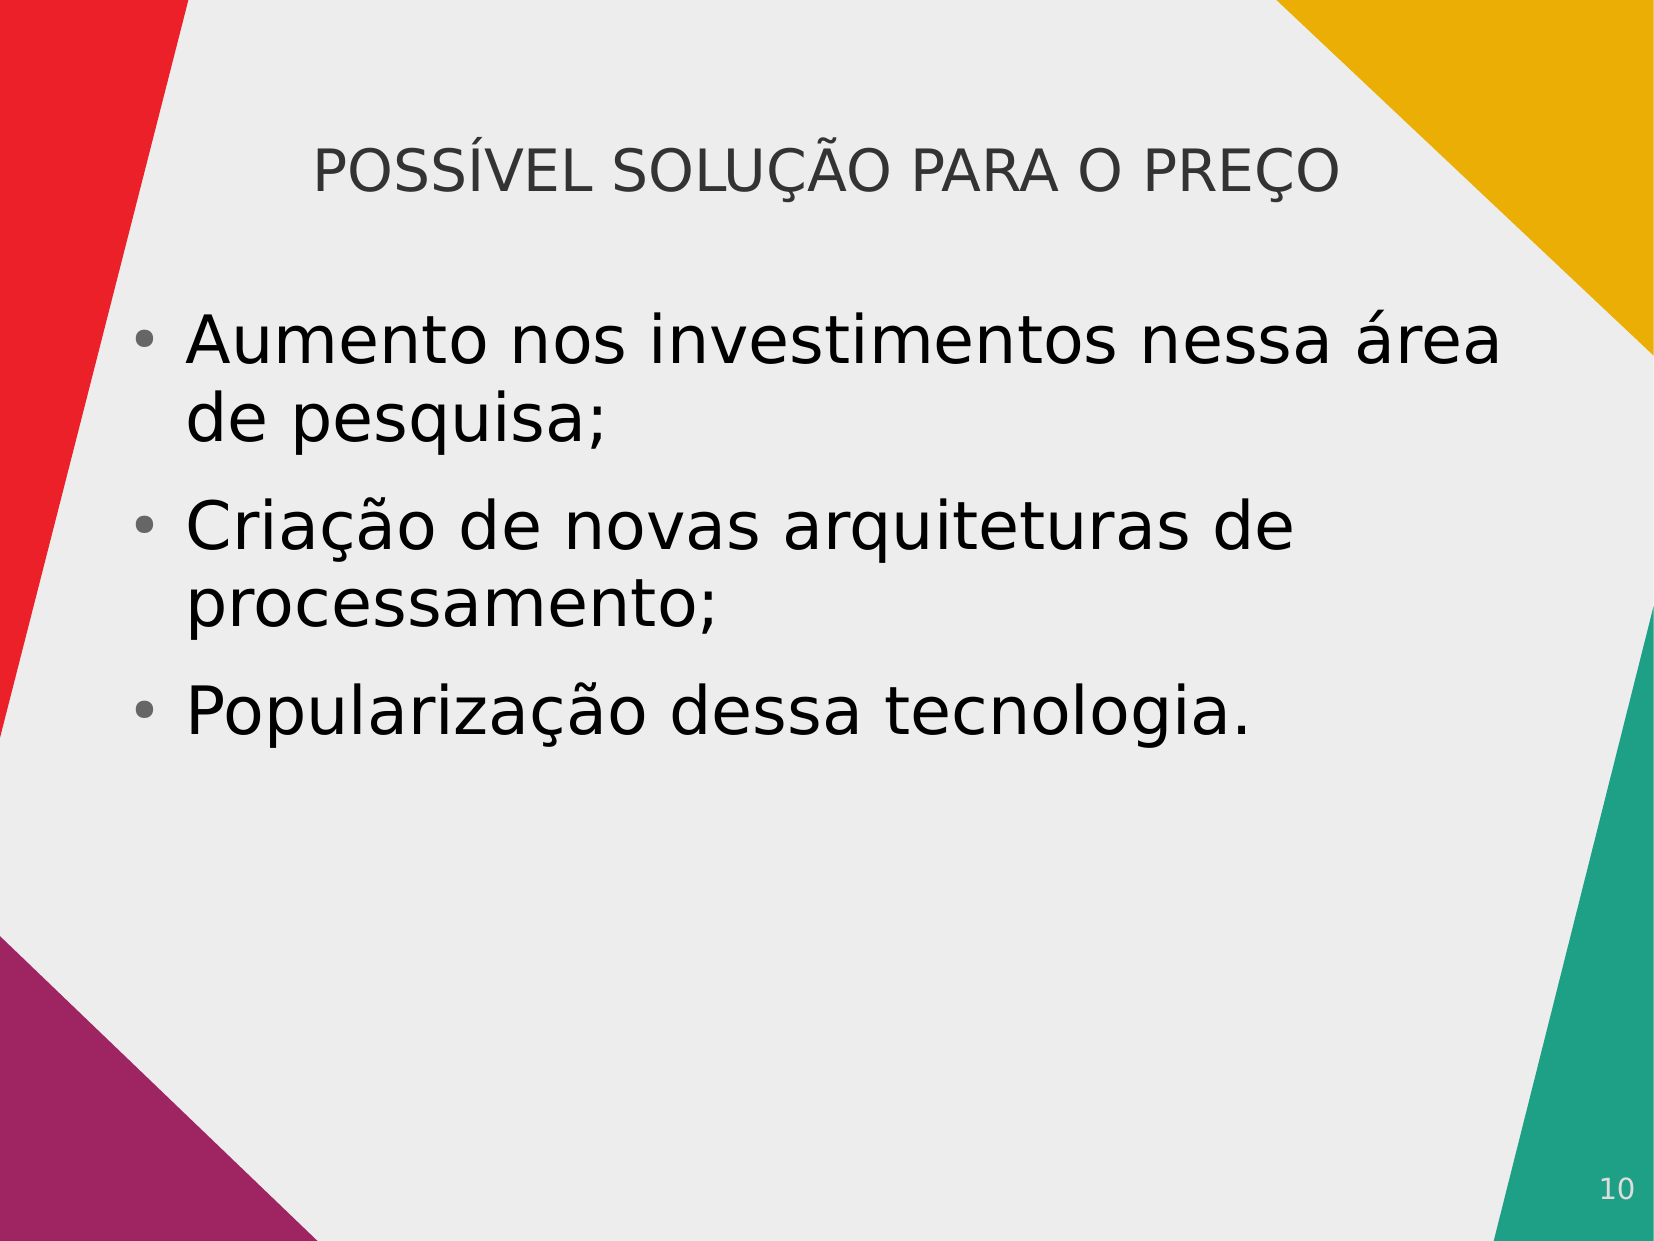

# POSSÍVEL SOLUÇÃO PARA O PREÇO
Aumento nos investimentos nessa área de pesquisa;
Criação de novas arquiteturas de processamento;
Popularização dessa tecnologia.
10